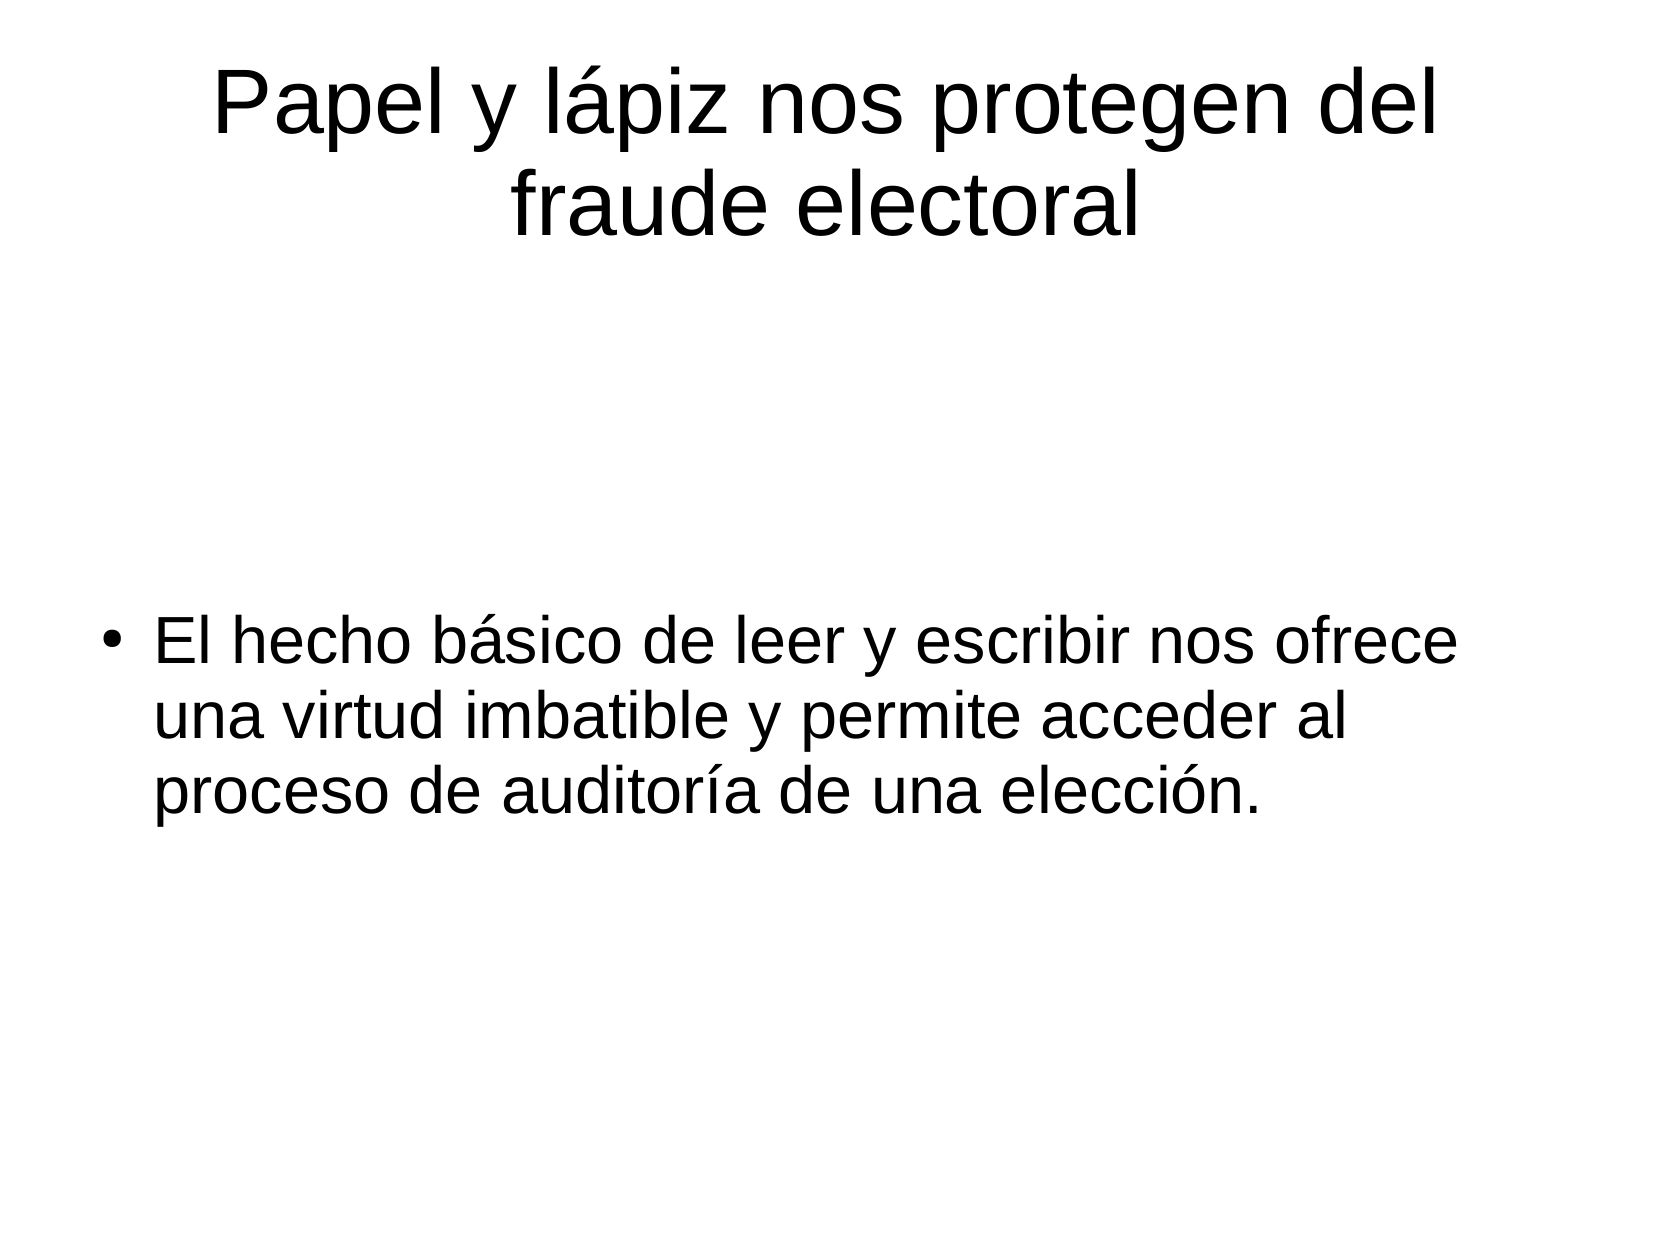

# Papel y lápiz nos protegen del fraude electoral
El hecho básico de leer y escribir nos ofrece una virtud imbatible y permite acceder al proceso de auditoría de una elección.